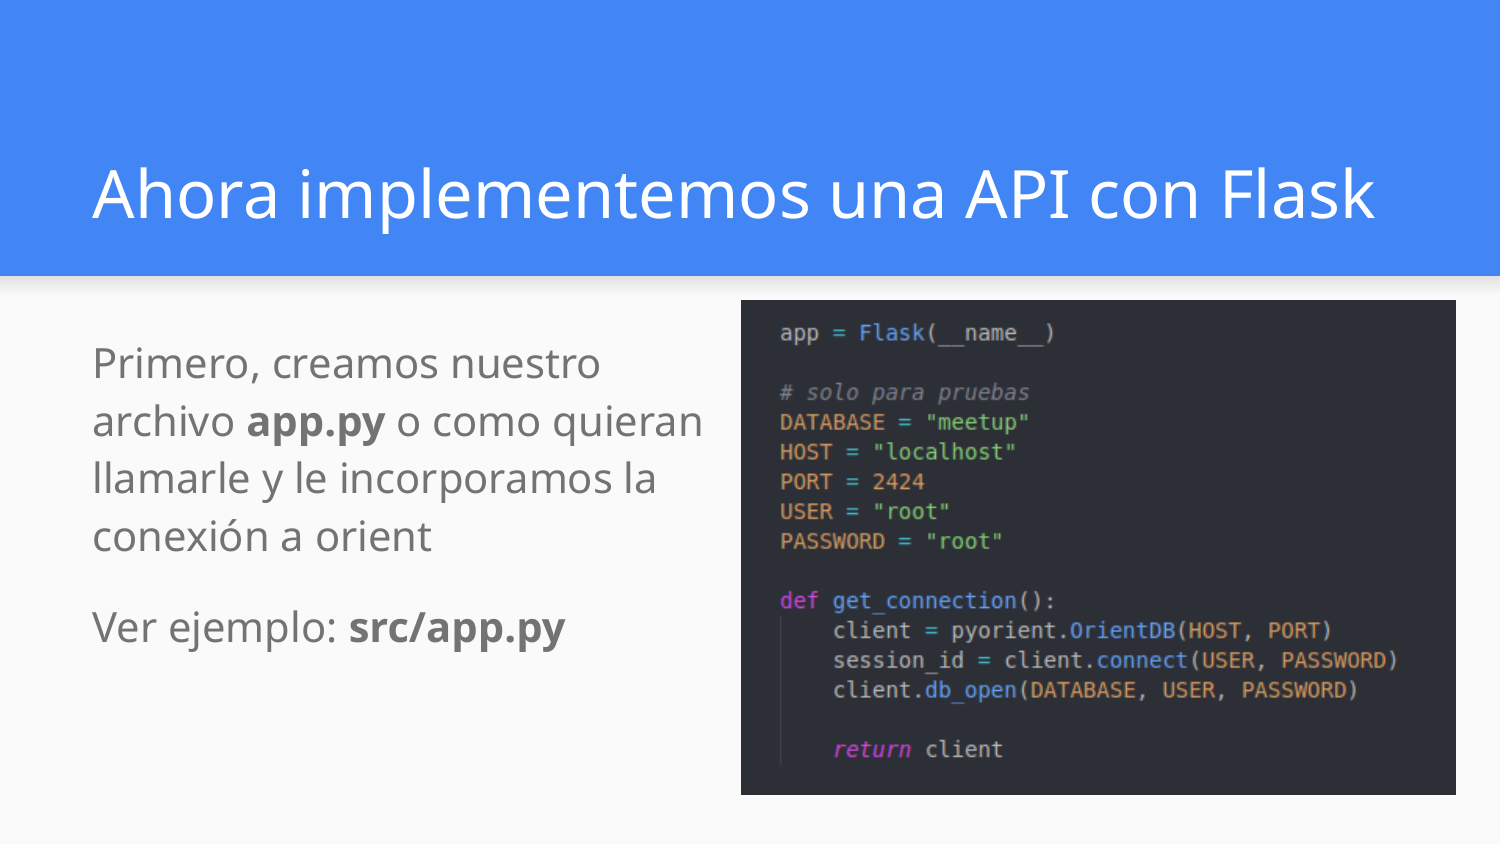

Ahora implementemos una API con Flask
# Primero, creamos nuestro archivo app.py o como quieran llamarle y le incorporamos la conexión a orient
Ver ejemplo: src/app.py